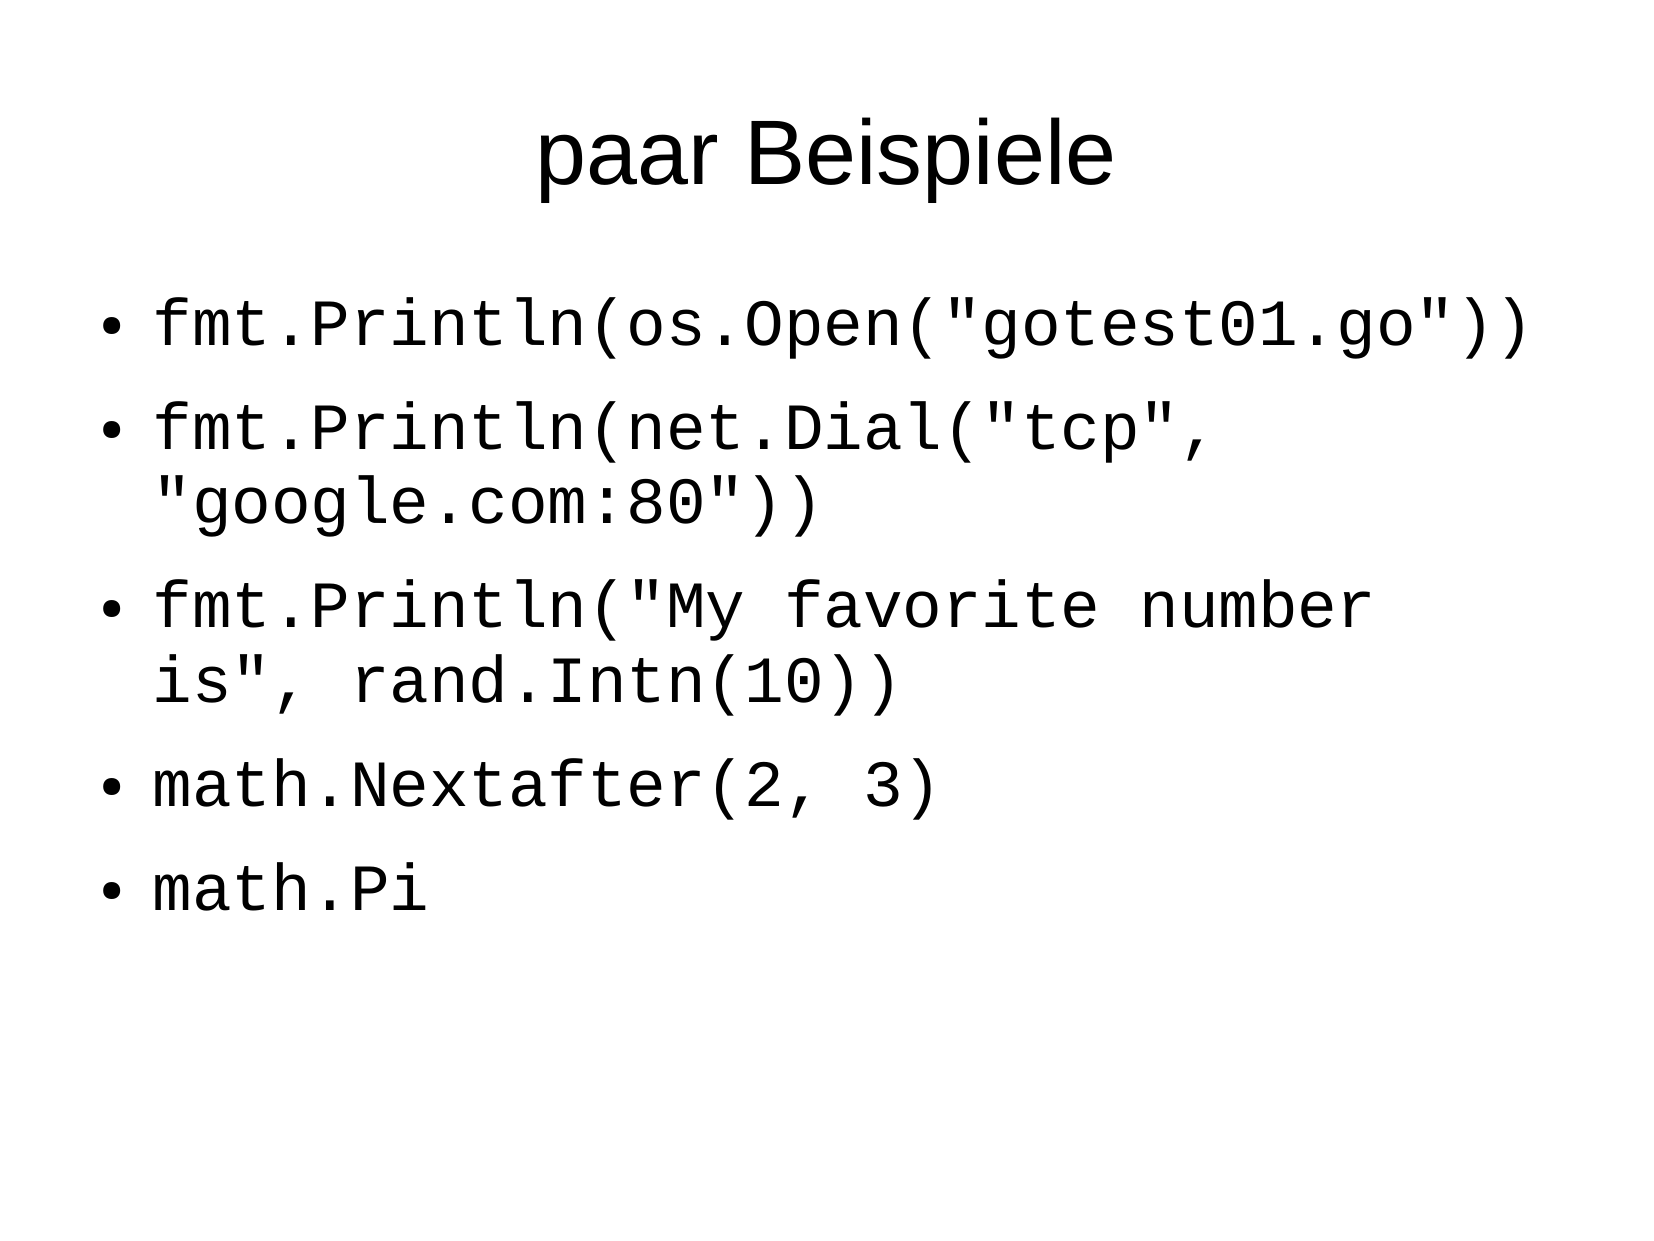

# paar Beispiele
fmt.Println(os.Open("gotest01.go"))
fmt.Println(net.Dial("tcp", "google.com:80"))
fmt.Println("My favorite number is", rand.Intn(10))
math.Nextafter(2, 3)
math.Pi